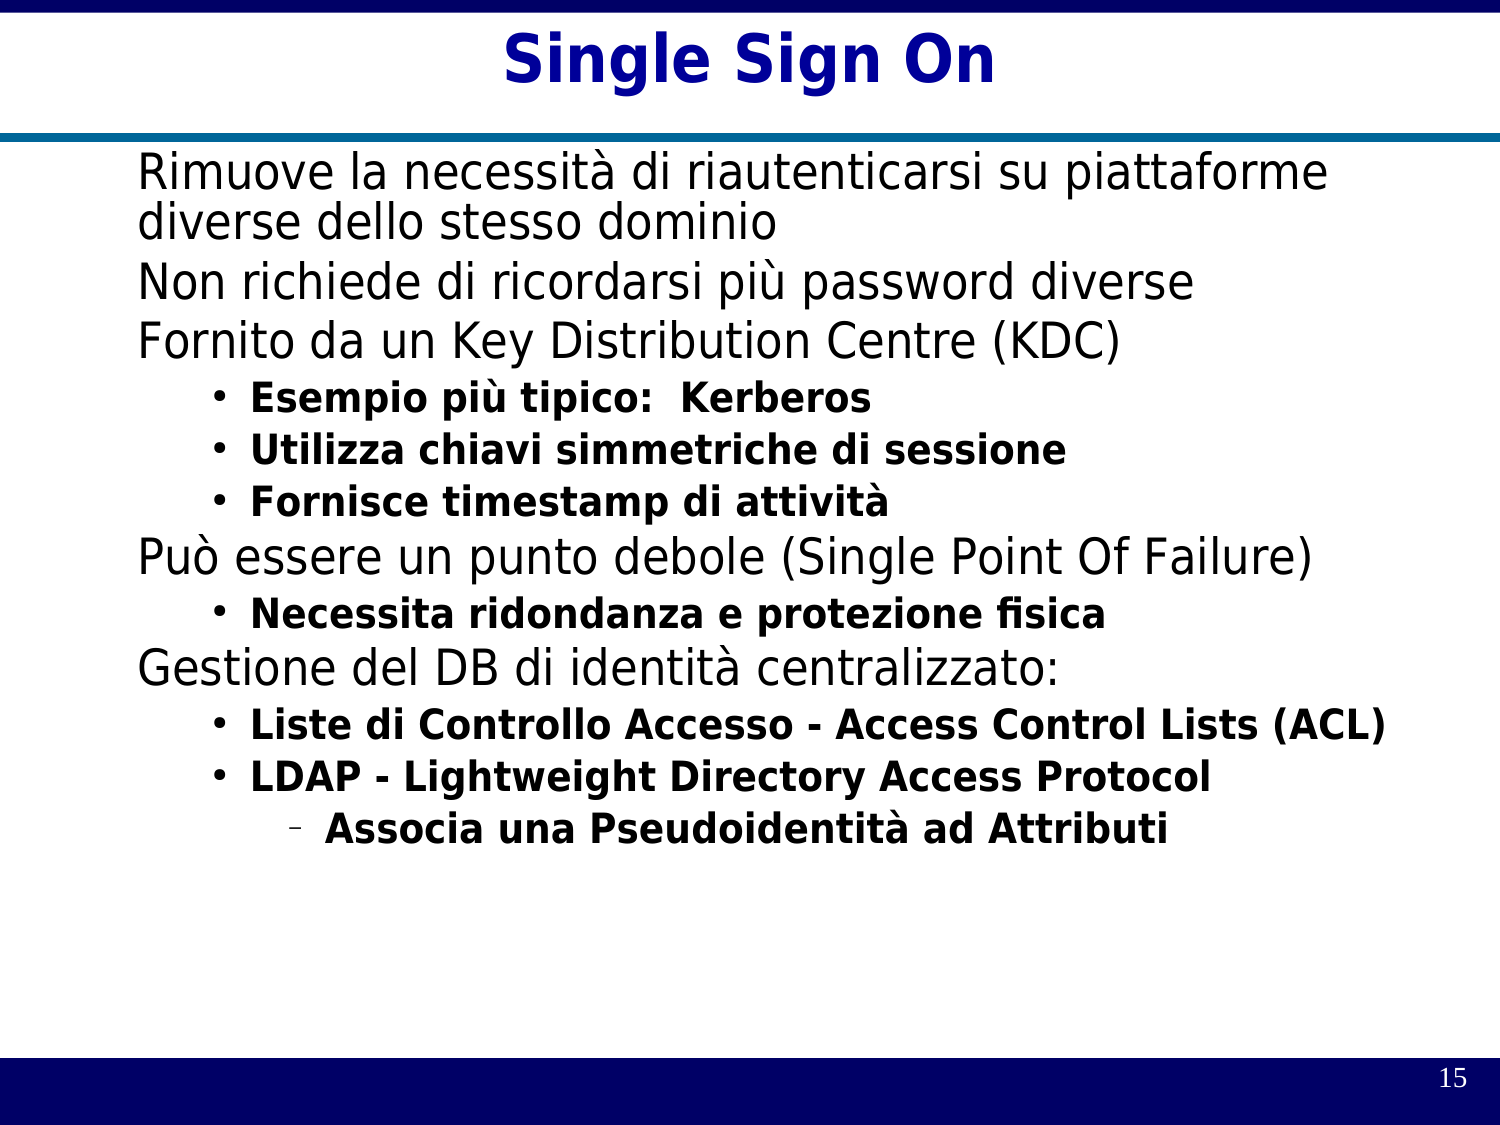

# Single Sign On
Rimuove la necessità di riautenticarsi su piattaforme diverse dello stesso dominio
Non richiede di ricordarsi più password diverse
Fornito da un Key Distribution Centre (KDC)
Esempio più tipico: Kerberos
Utilizza chiavi simmetriche di sessione
Fornisce timestamp di attività
Può essere un punto debole (Single Point Of Failure)
Necessita ridondanza e protezione fisica
Gestione del DB di identità centralizzato:
Liste di Controllo Accesso - Access Control Lists (ACL)
LDAP - Lightweight Directory Access Protocol
Associa una Pseudoidentità ad Attributi